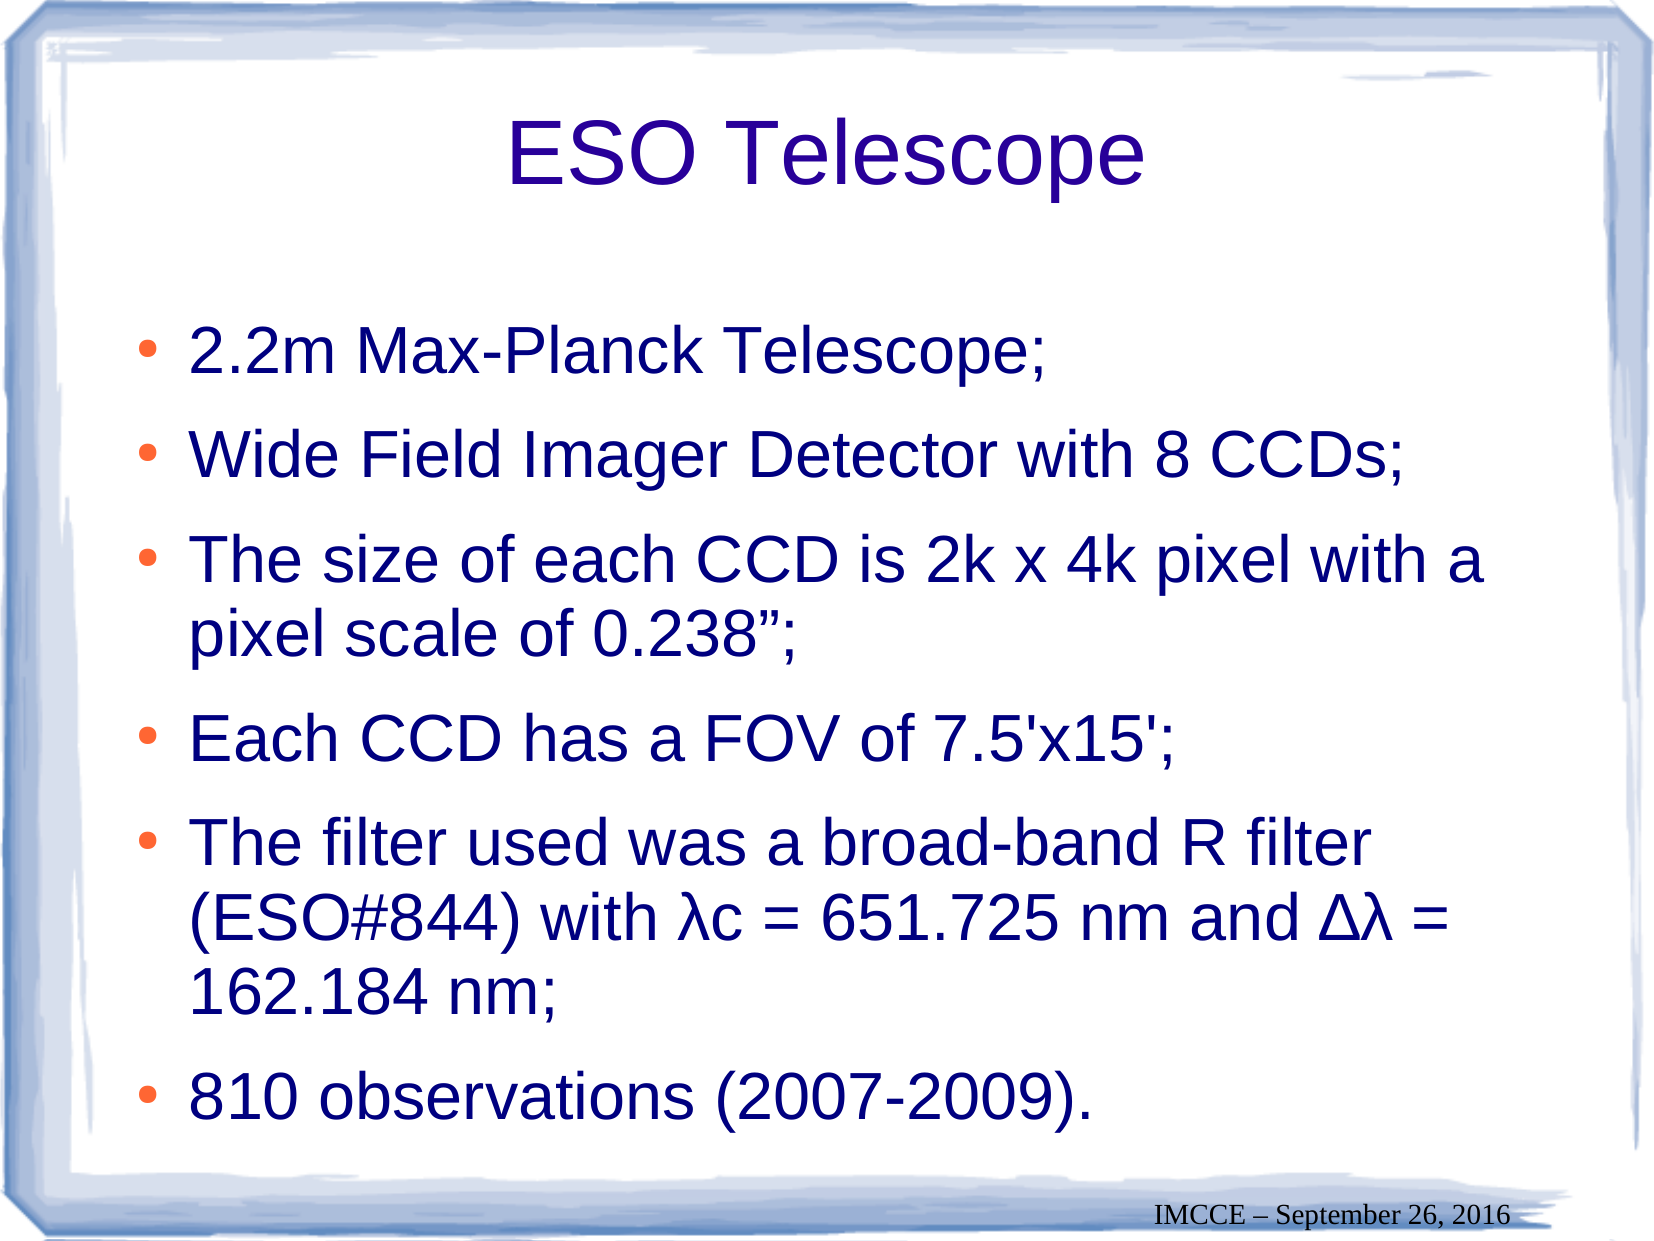

# ESO Telescope
2.2m Max-Planck Telescope;
Wide Field Imager Detector with 8 CCDs;
The size of each CCD is 2k x 4k pixel with a pixel scale of 0.238”;
Each CCD has a FOV of 7.5'x15';
The filter used was a broad-band R filter (ESO#844) with λc = 651.725 nm and ∆λ = 162.184 nm;
810 observations (2007-2009).